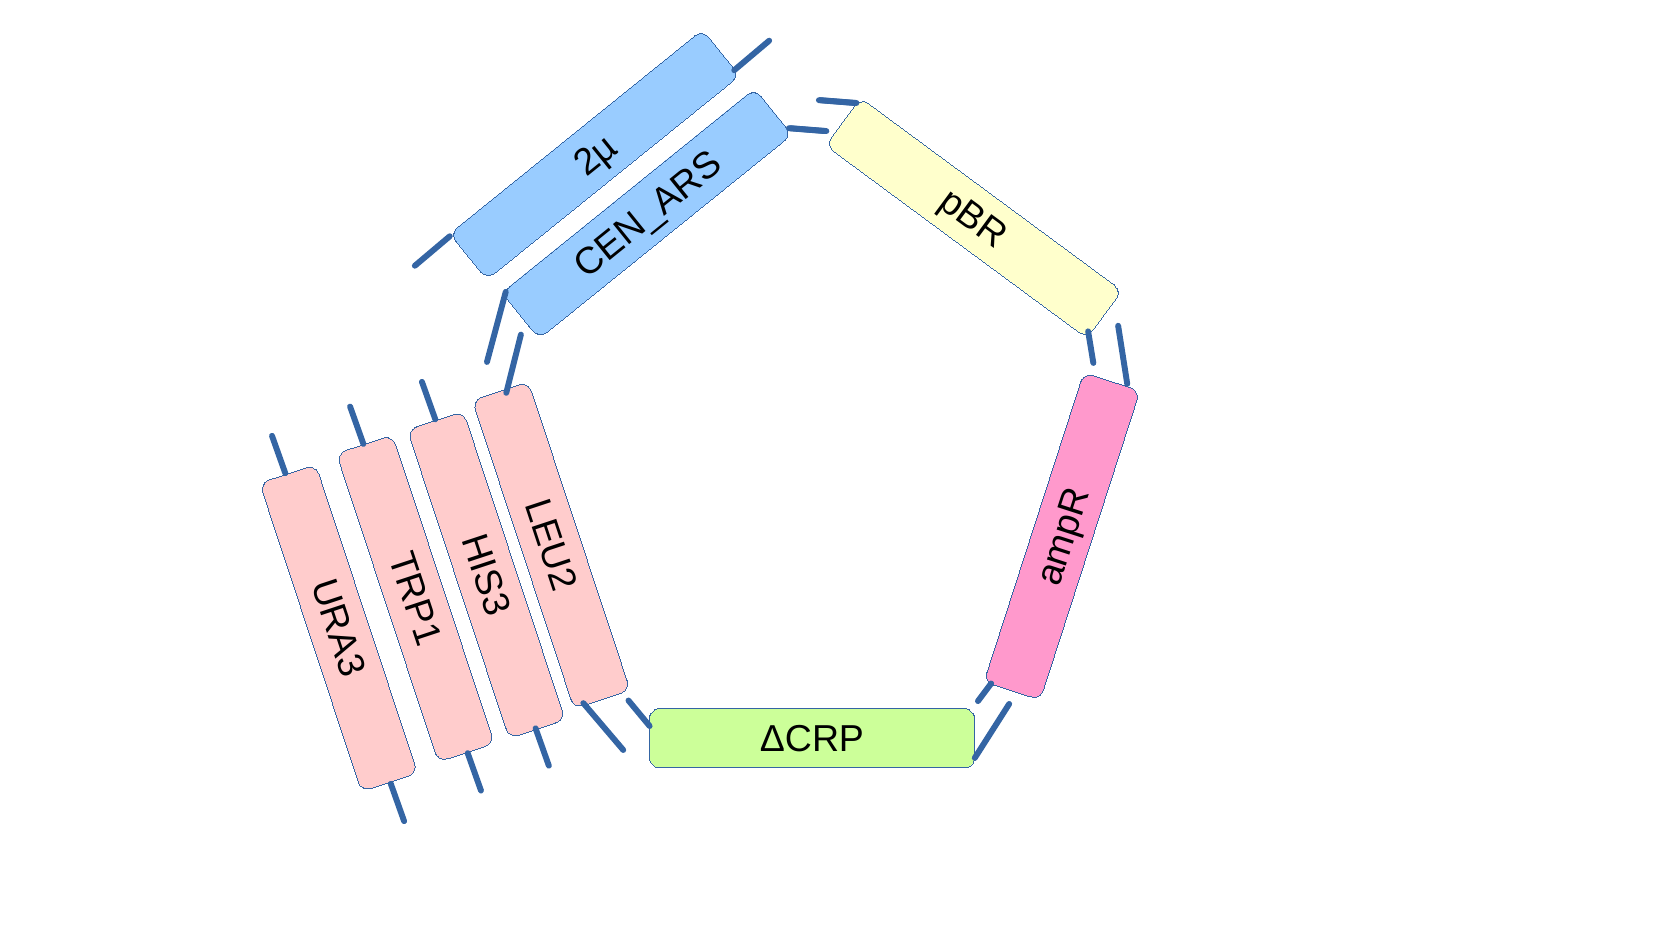

2µ
YIplac211 	URA3
YIplac128 	LEU2
YIplac204 	TRP1
CEN ARS
CEN_ARS
pBR
ampR
LEU2
HIS3
TRP1
URA3
ΔCRP